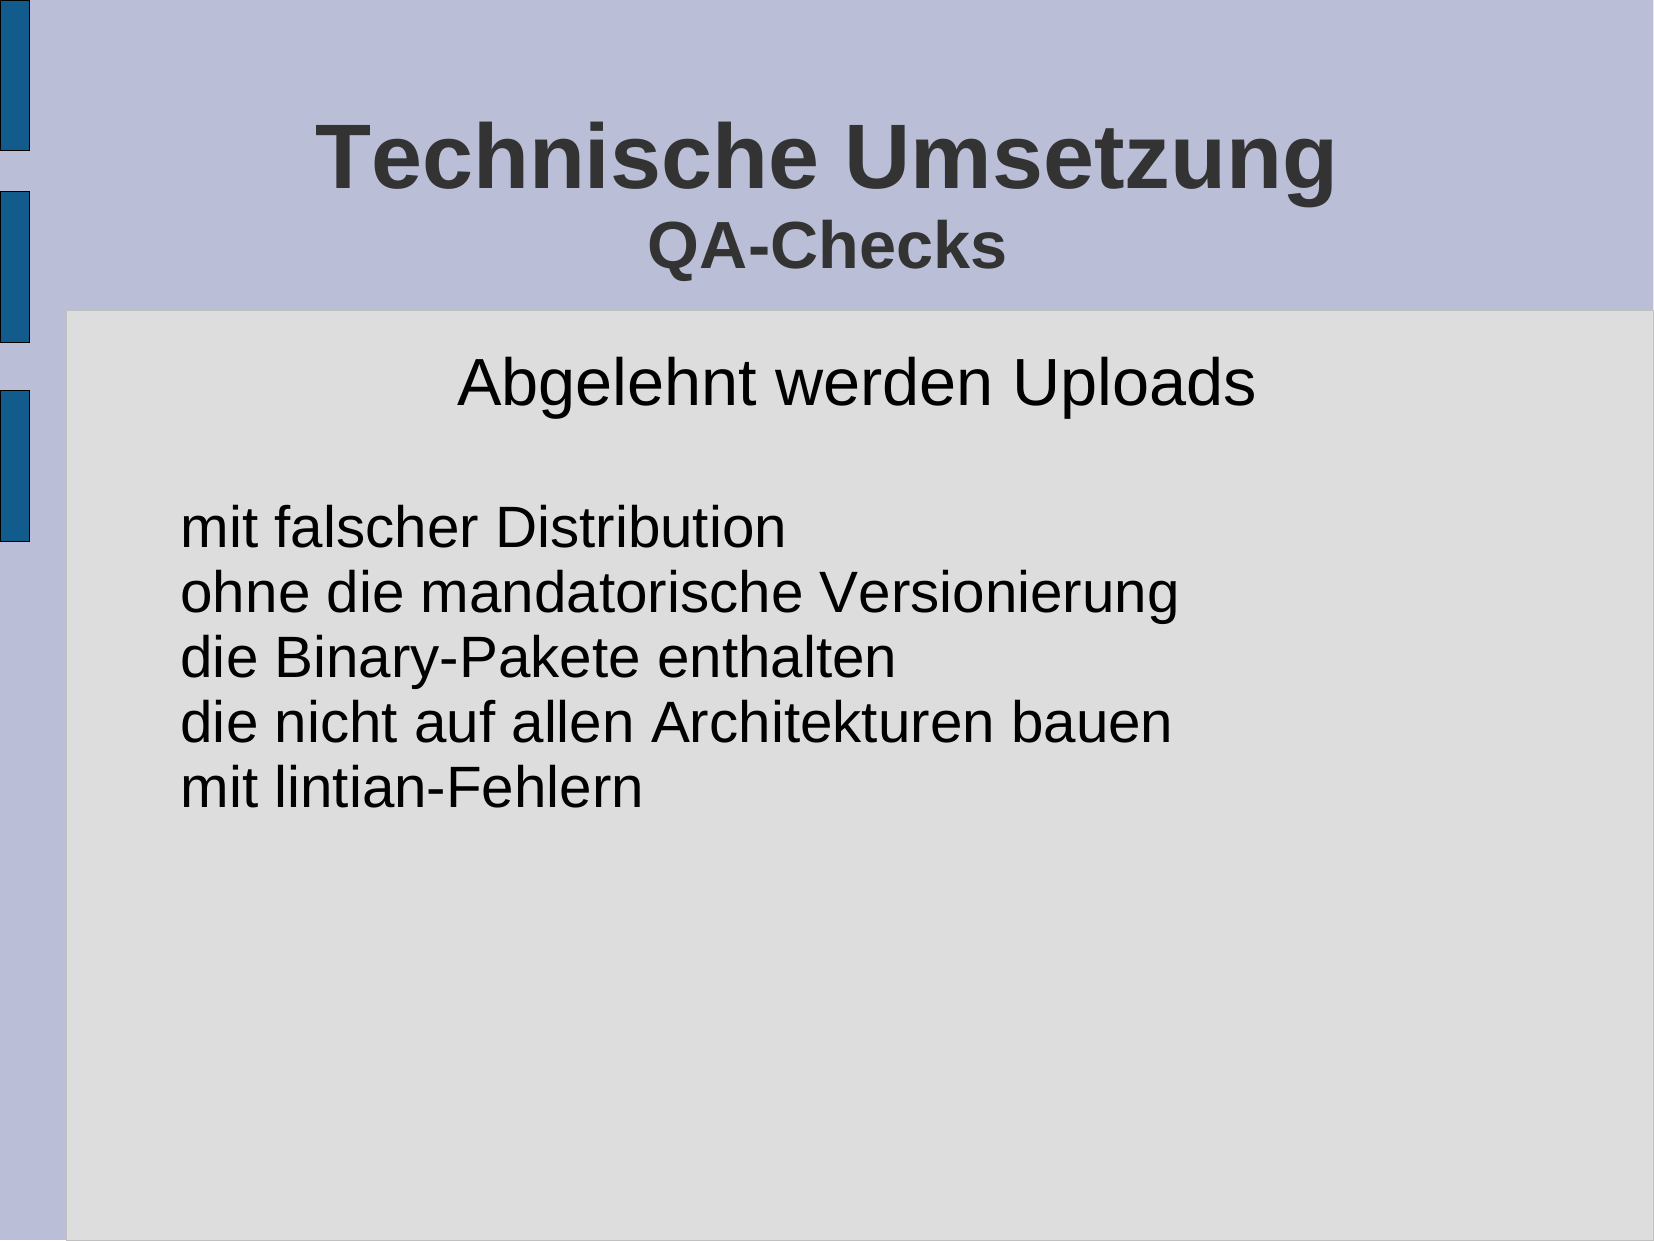

# Technische Umsetzung QA-Checks
Abgelehnt werden Uploads
mit falscher Distribution
ohne die mandatorische Versionierung
die Binary-Pakete enthalten
die nicht auf allen Architekturen bauen
mit lintian-Fehlern